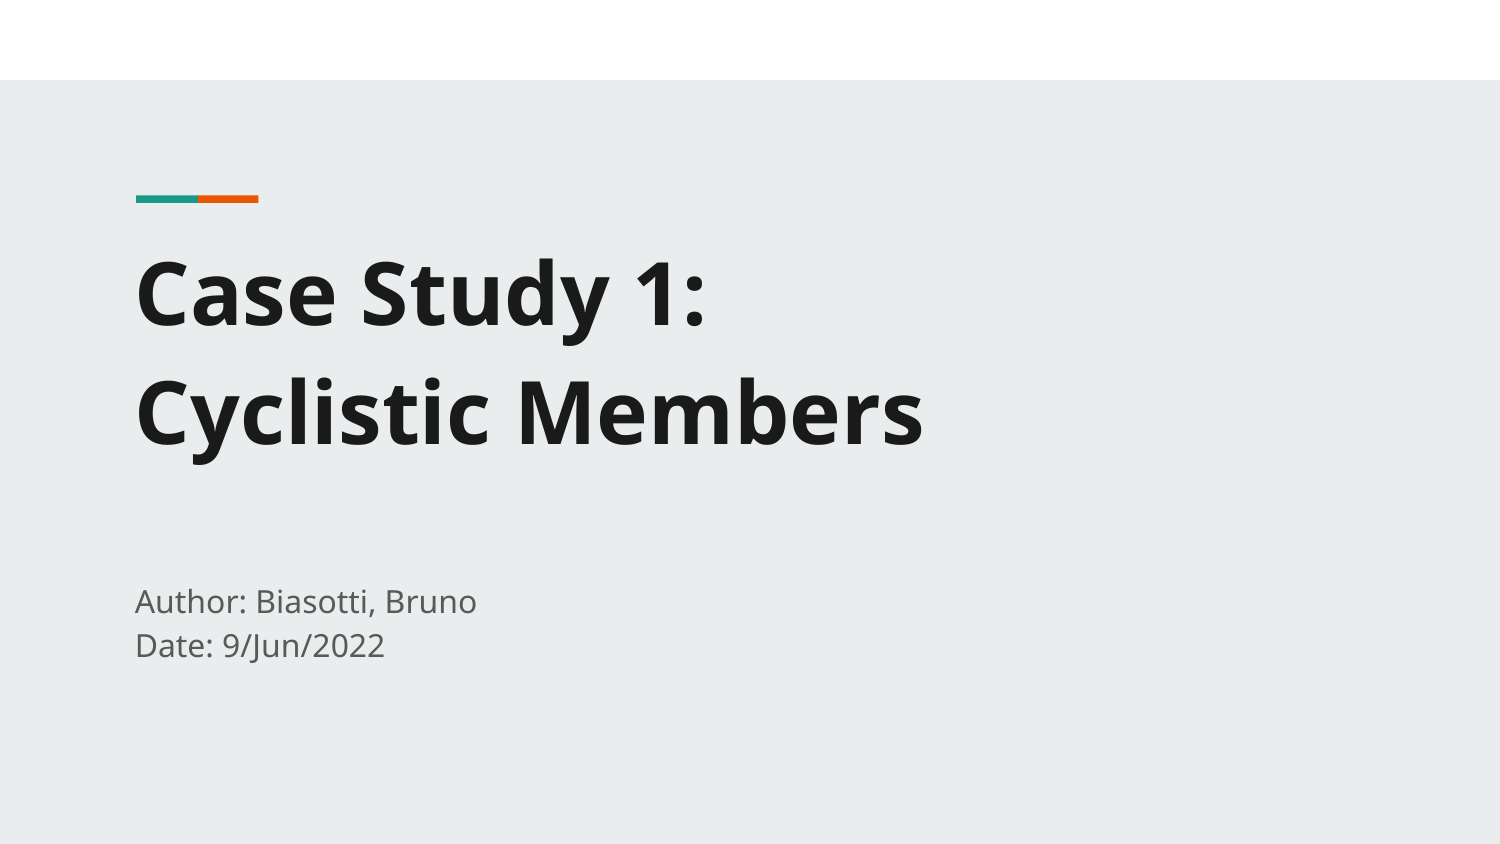

# Case Study 1: Cyclistic Members
Author: Biasotti, Bruno
Date: 9/Jun/2022